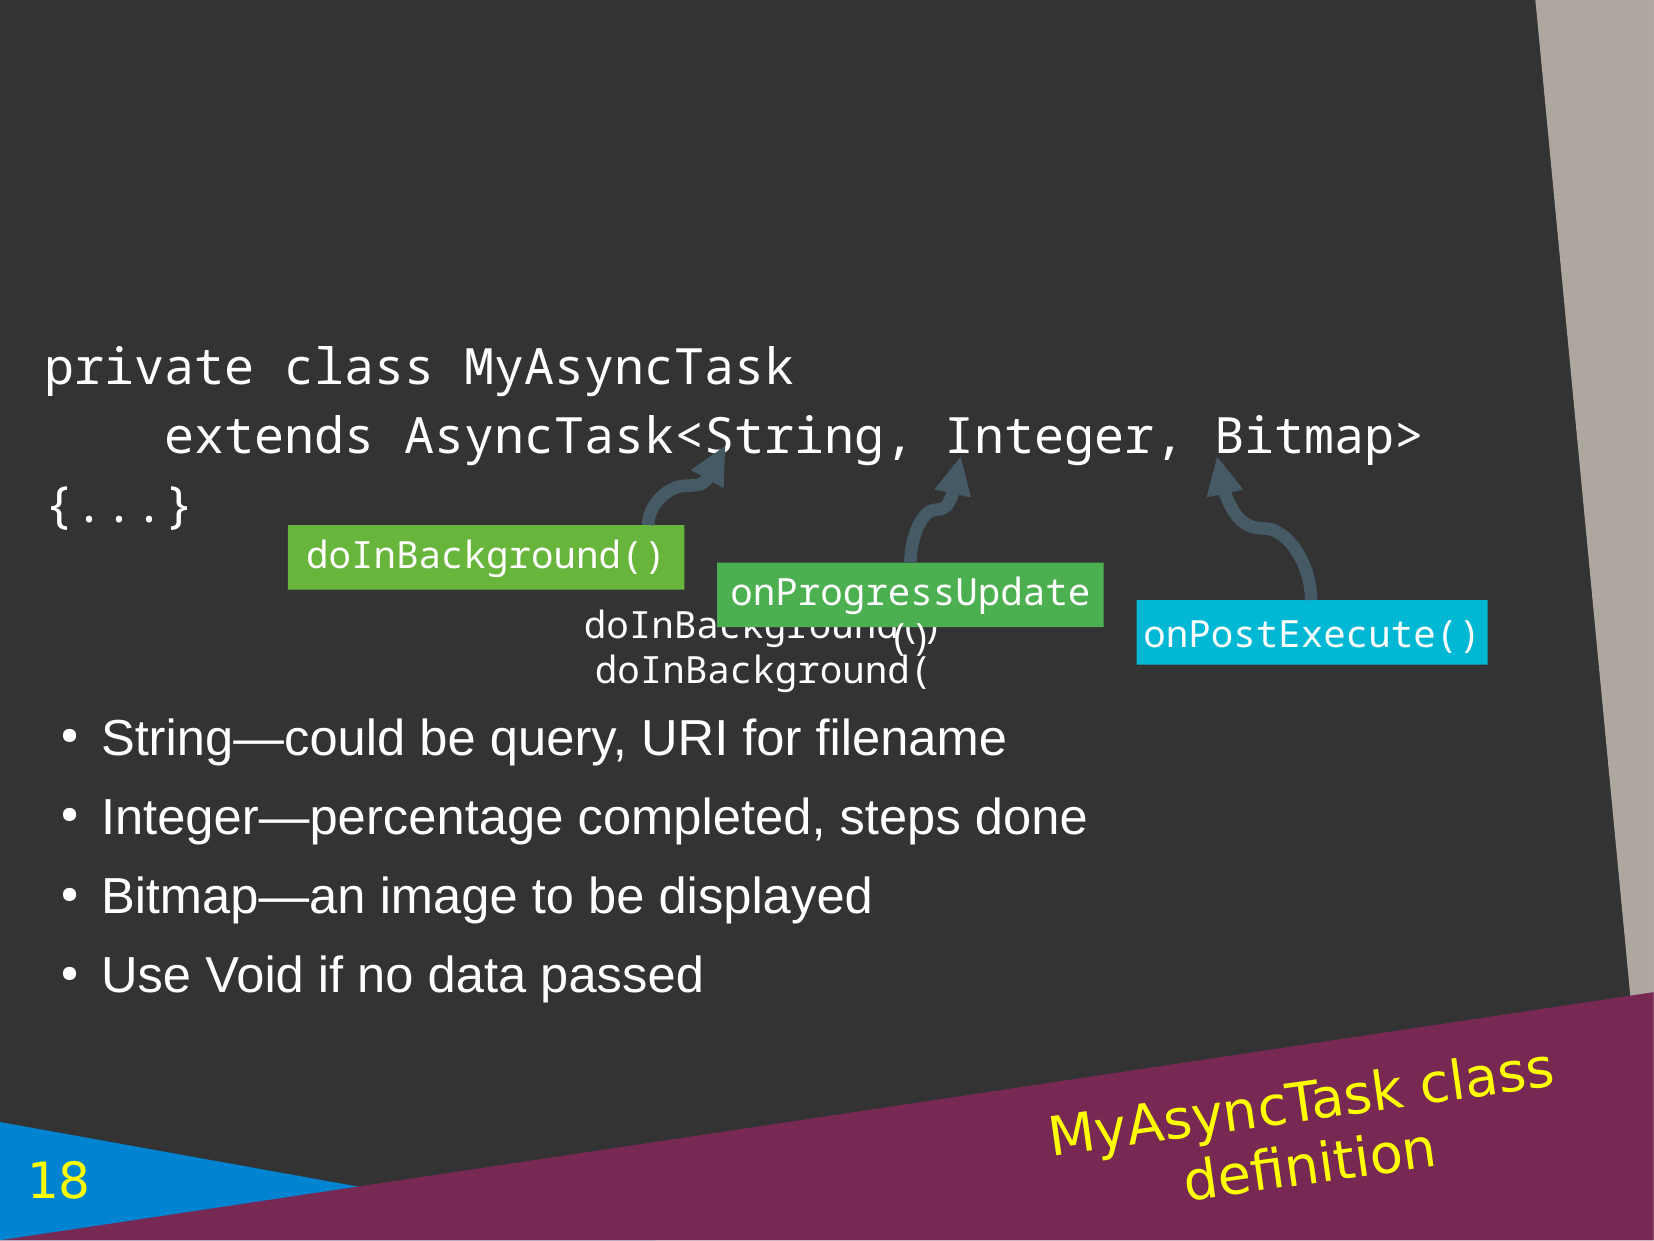

private class MyAsyncTask
 extends AsyncTask<String, Integer, Bitmap> {...}
doInBackground()
doInBackground(
doInBackground()
onProgressUpdate()
onPostExecute()
String—could be query, URI for filename
Integer—percentage completed, steps done
Bitmap—an image to be displayed
Use Void if no data passed
# MyAsyncTask class definition
18